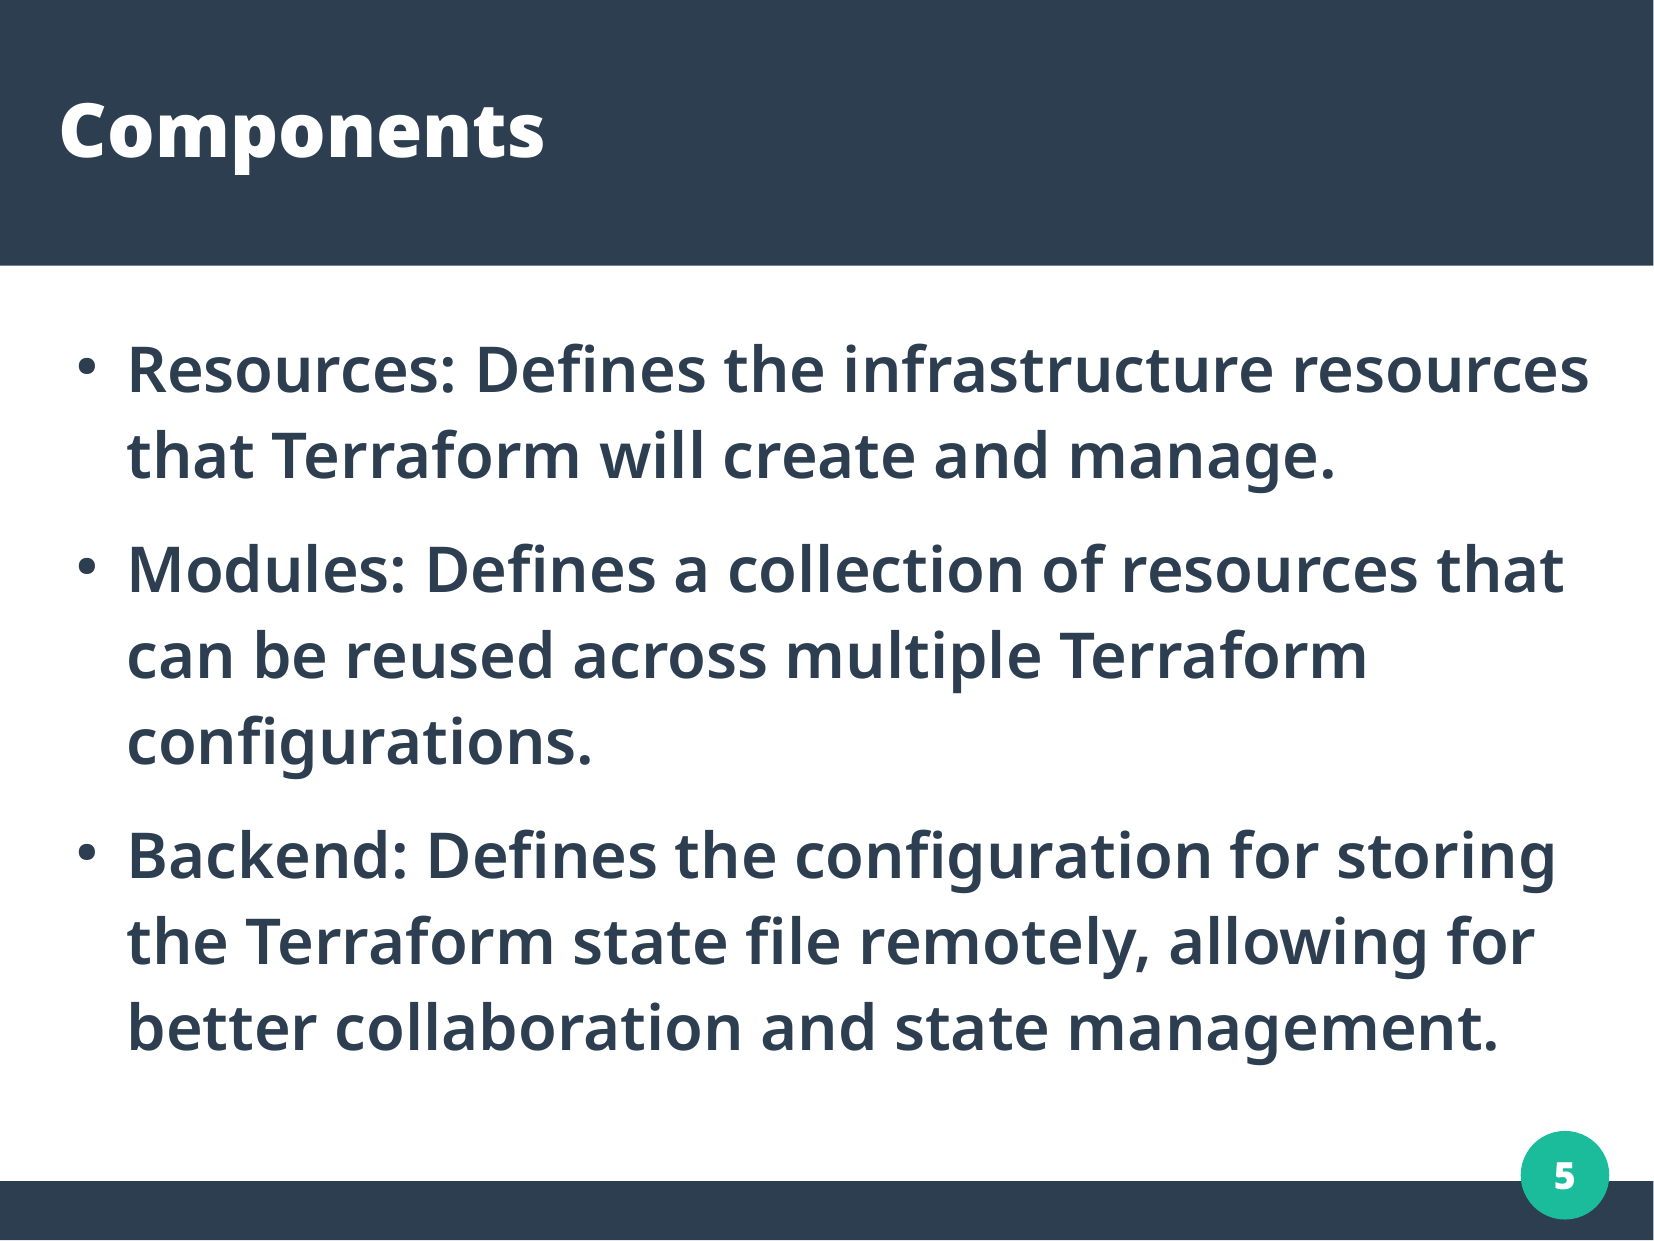

# Components
Resources: Defines the infrastructure resources that Terraform will create and manage.
Modules: Defines a collection of resources that can be reused across multiple Terraform configurations.
Backend: Defines the configuration for storing the Terraform state file remotely, allowing for better collaboration and state management.
5